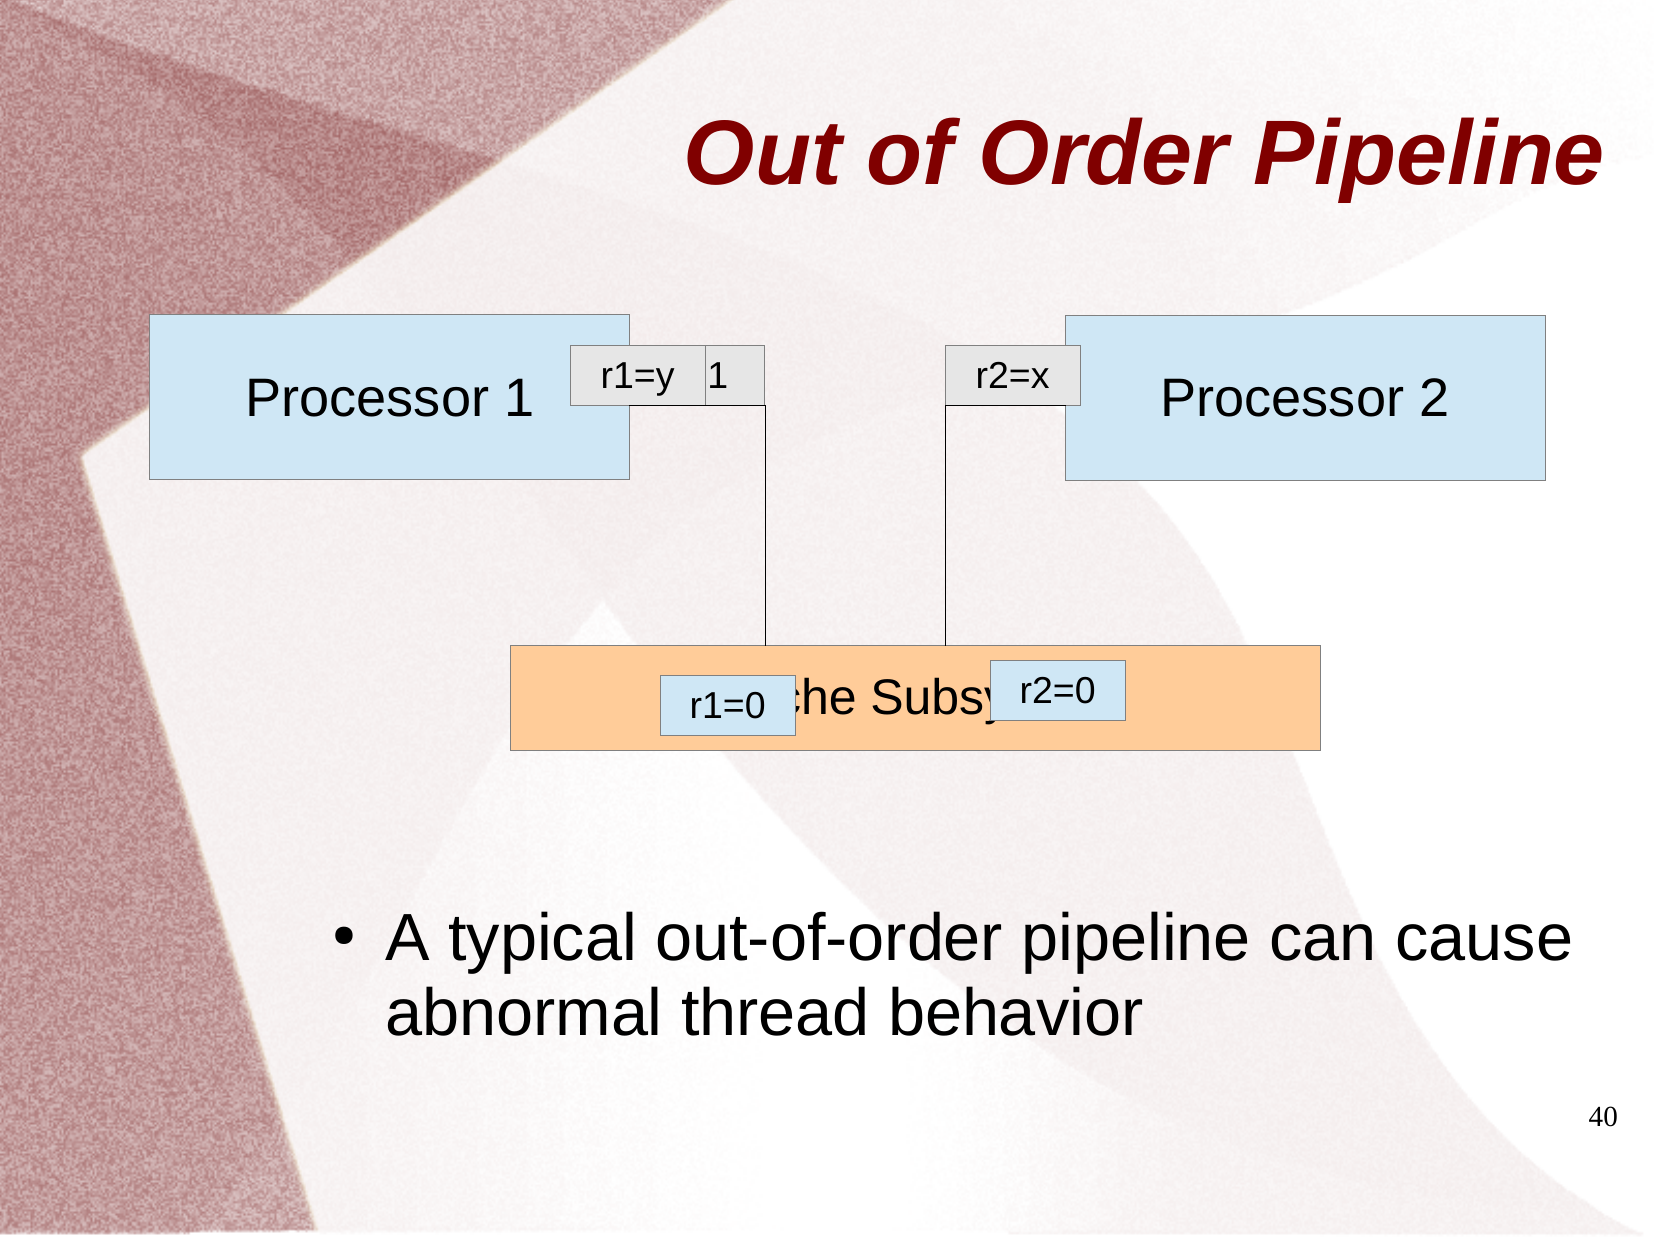

# Out of Order Pipeline
Processor 1
Processor 2
r1=y
x=1
y=1
r2=x
Cache Subsystem
r2=0
r1=0
A typical out-of-order pipeline can cause abnormal thread behavior
40